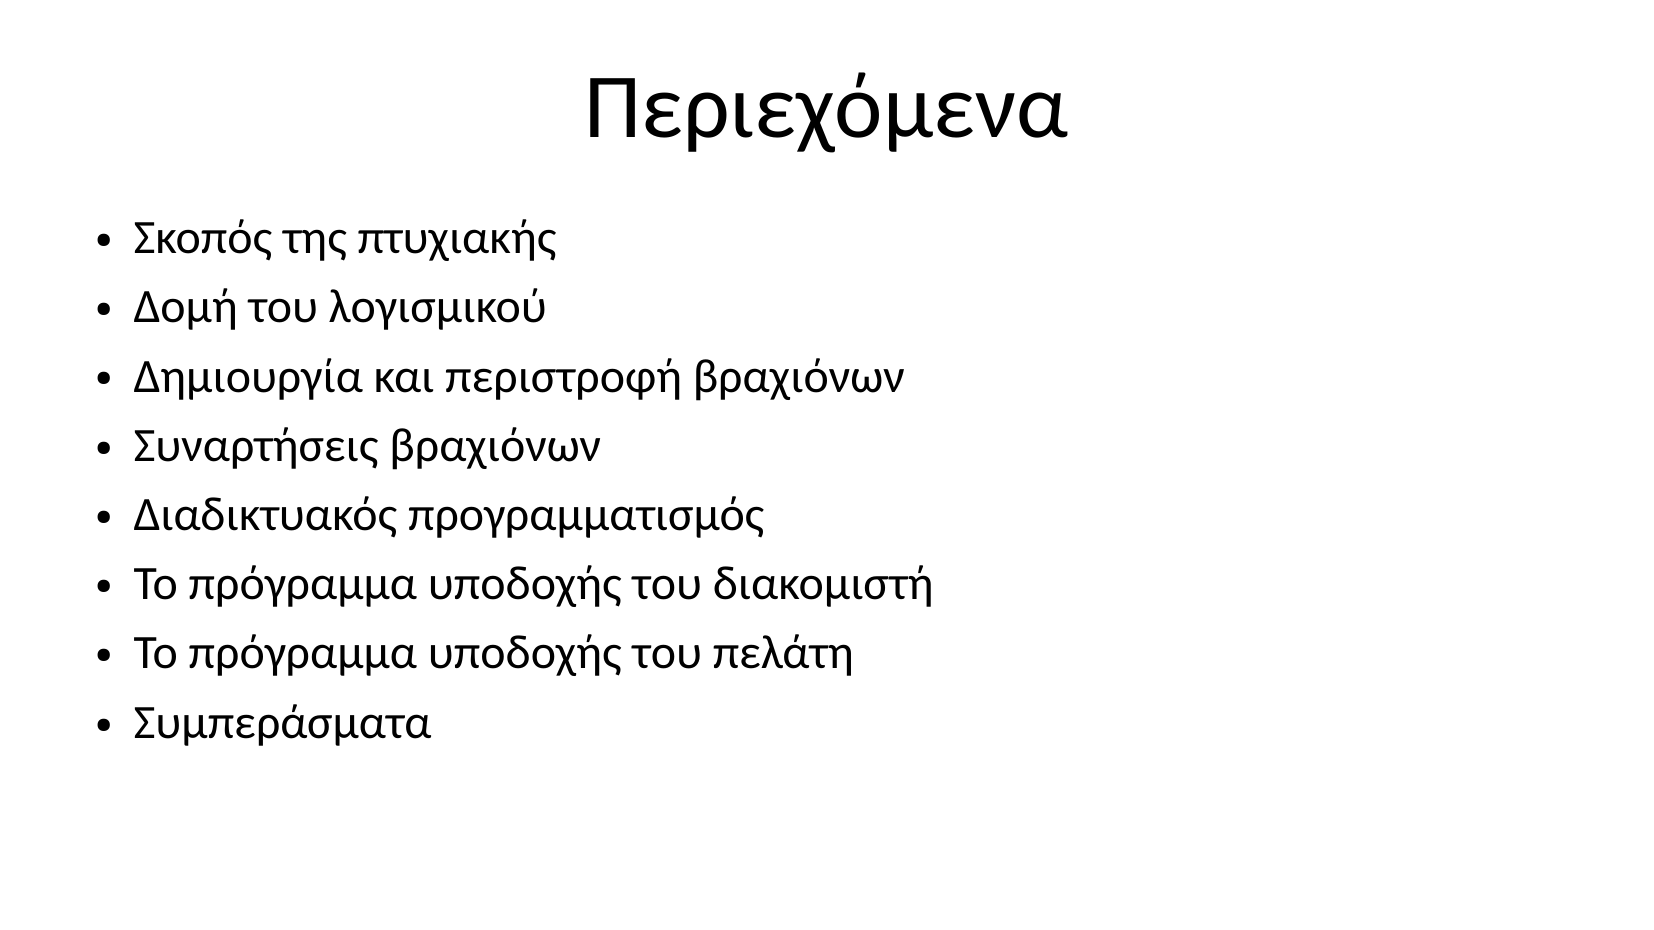

# Περιεχόμενα
Σκοπός της πτυχιακής
Δομή του λογισμικού
Δημιουργία και περιστροφή βραχιόνων
Συναρτήσεις βραχιόνων
Διαδικτυακός προγραμματισμός
Το πρόγραμμα υποδοχής του διακομιστή
Το πρόγραμμα υποδοχής του πελάτη
Συμπεράσματα